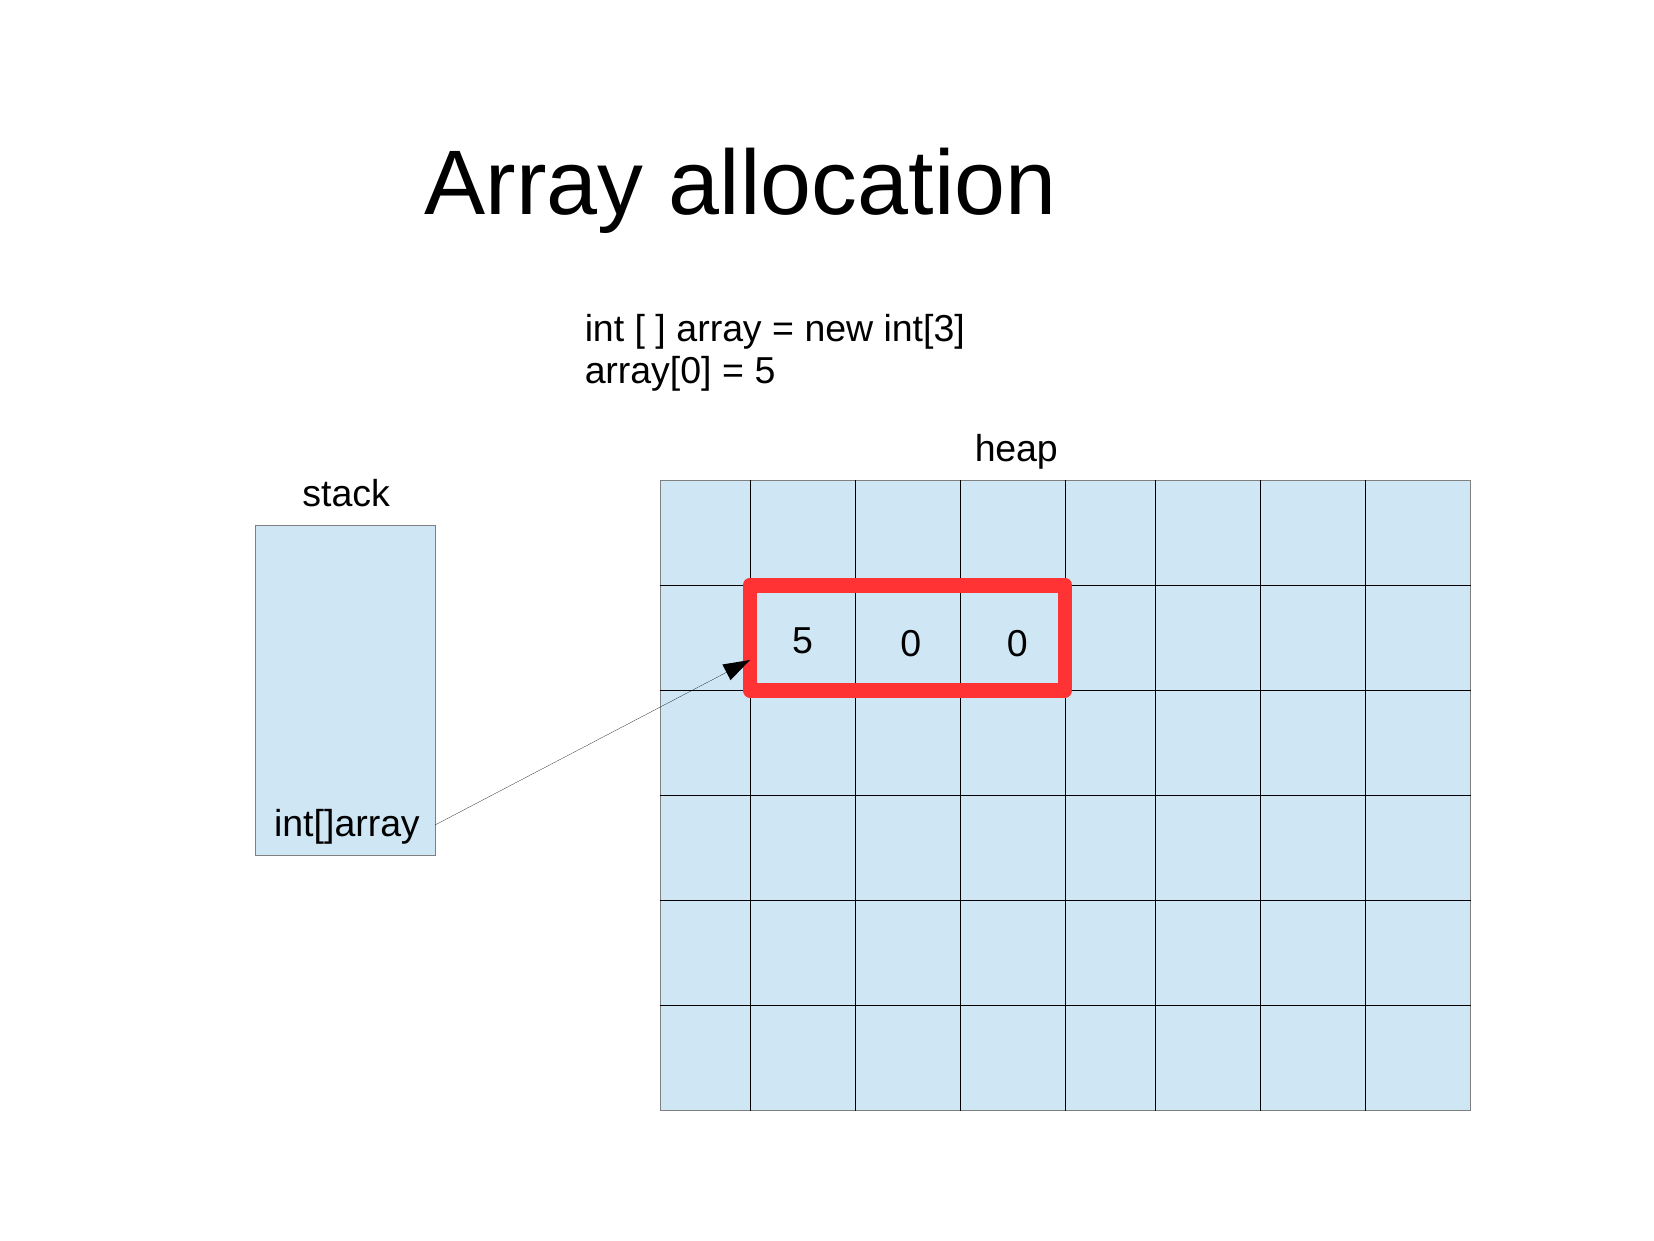

# Array allocation
Array allocation
int [ ] array = new int[3]
array[0] = 5
heap
stack
5
0
0
int[]array